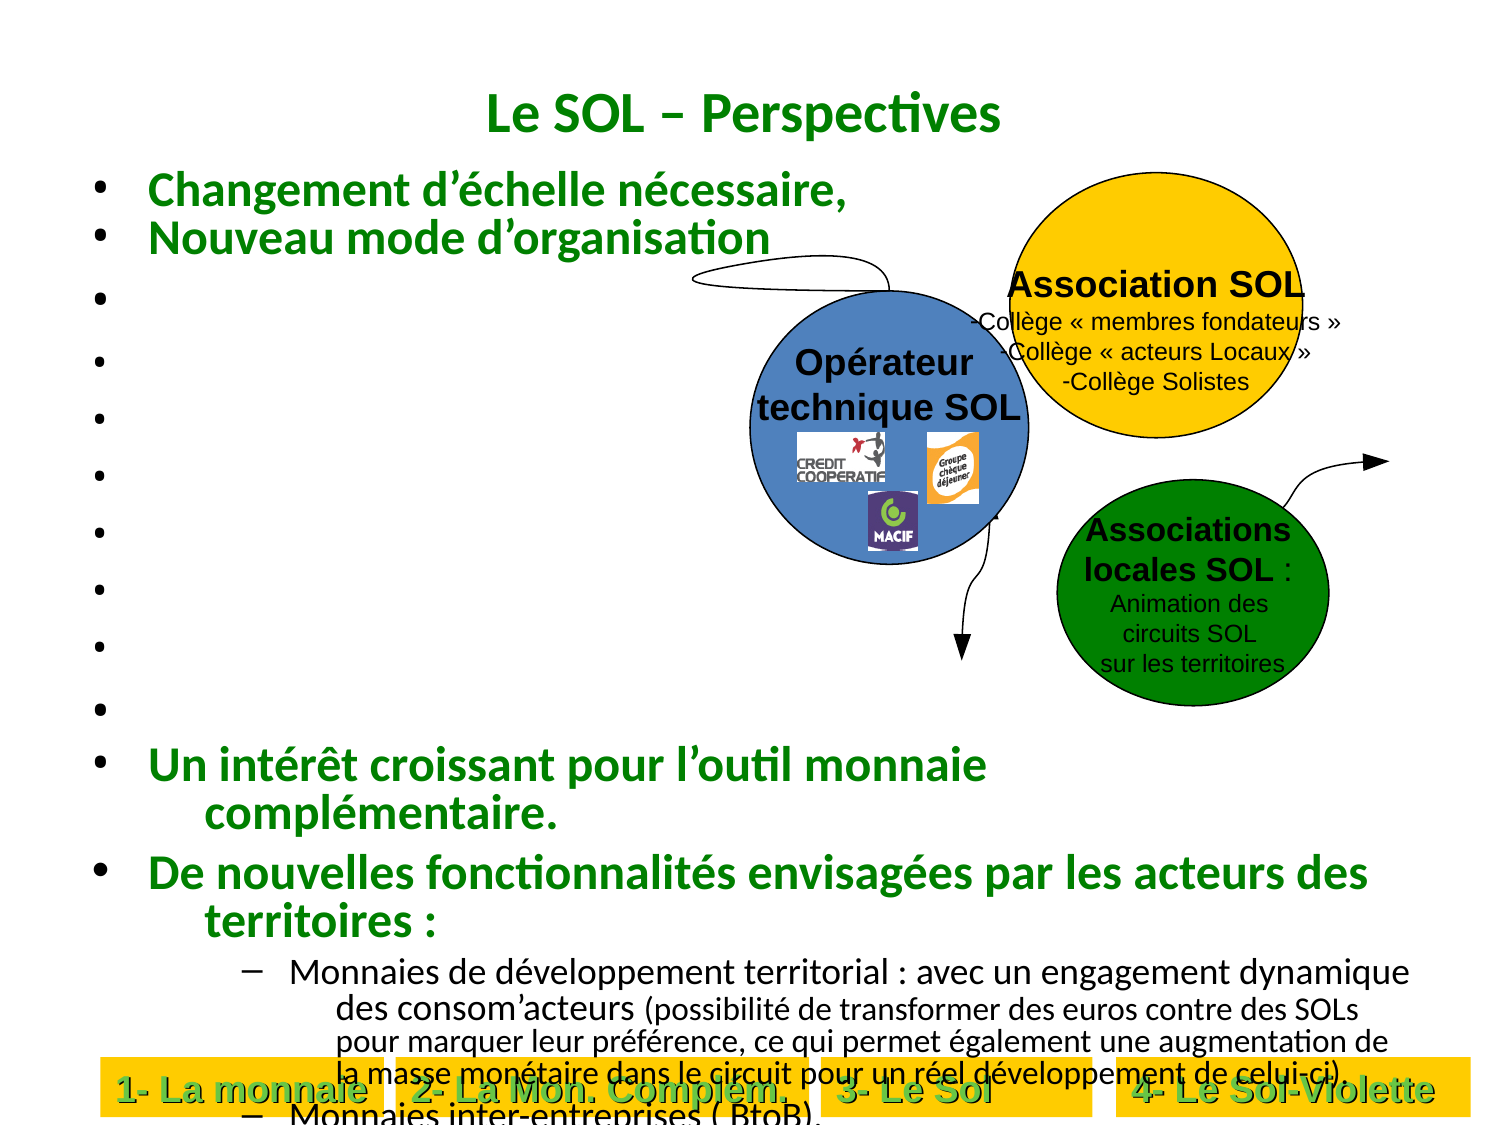

Le SOL – Perspectives
# Changement d’échelle nécessaire,
Nouveau mode d’organisation
Un intérêt croissant pour l’outil monnaie complémentaire.
De nouvelles fonctionnalités envisagées par les acteurs des territoires :
Monnaies de développement territorial : avec un engagement dynamique des consom’acteurs (possibilité de transformer des euros contre des SOLs pour marquer leur préférence, ce qui permet également une augmentation de la masse monétaire dans le circuit pour un réel développement de celui-ci).
Monnaies inter-entreprises ( BtoB).
Support par téléphone et coupons-billet
Association SOL
Collège « membres fondateurs »
Collège « acteurs Locaux »
Collège Solistes
Opérateur
technique SOL
Associations
locales SOL :
Animation des
circuits SOL
sur les territoires